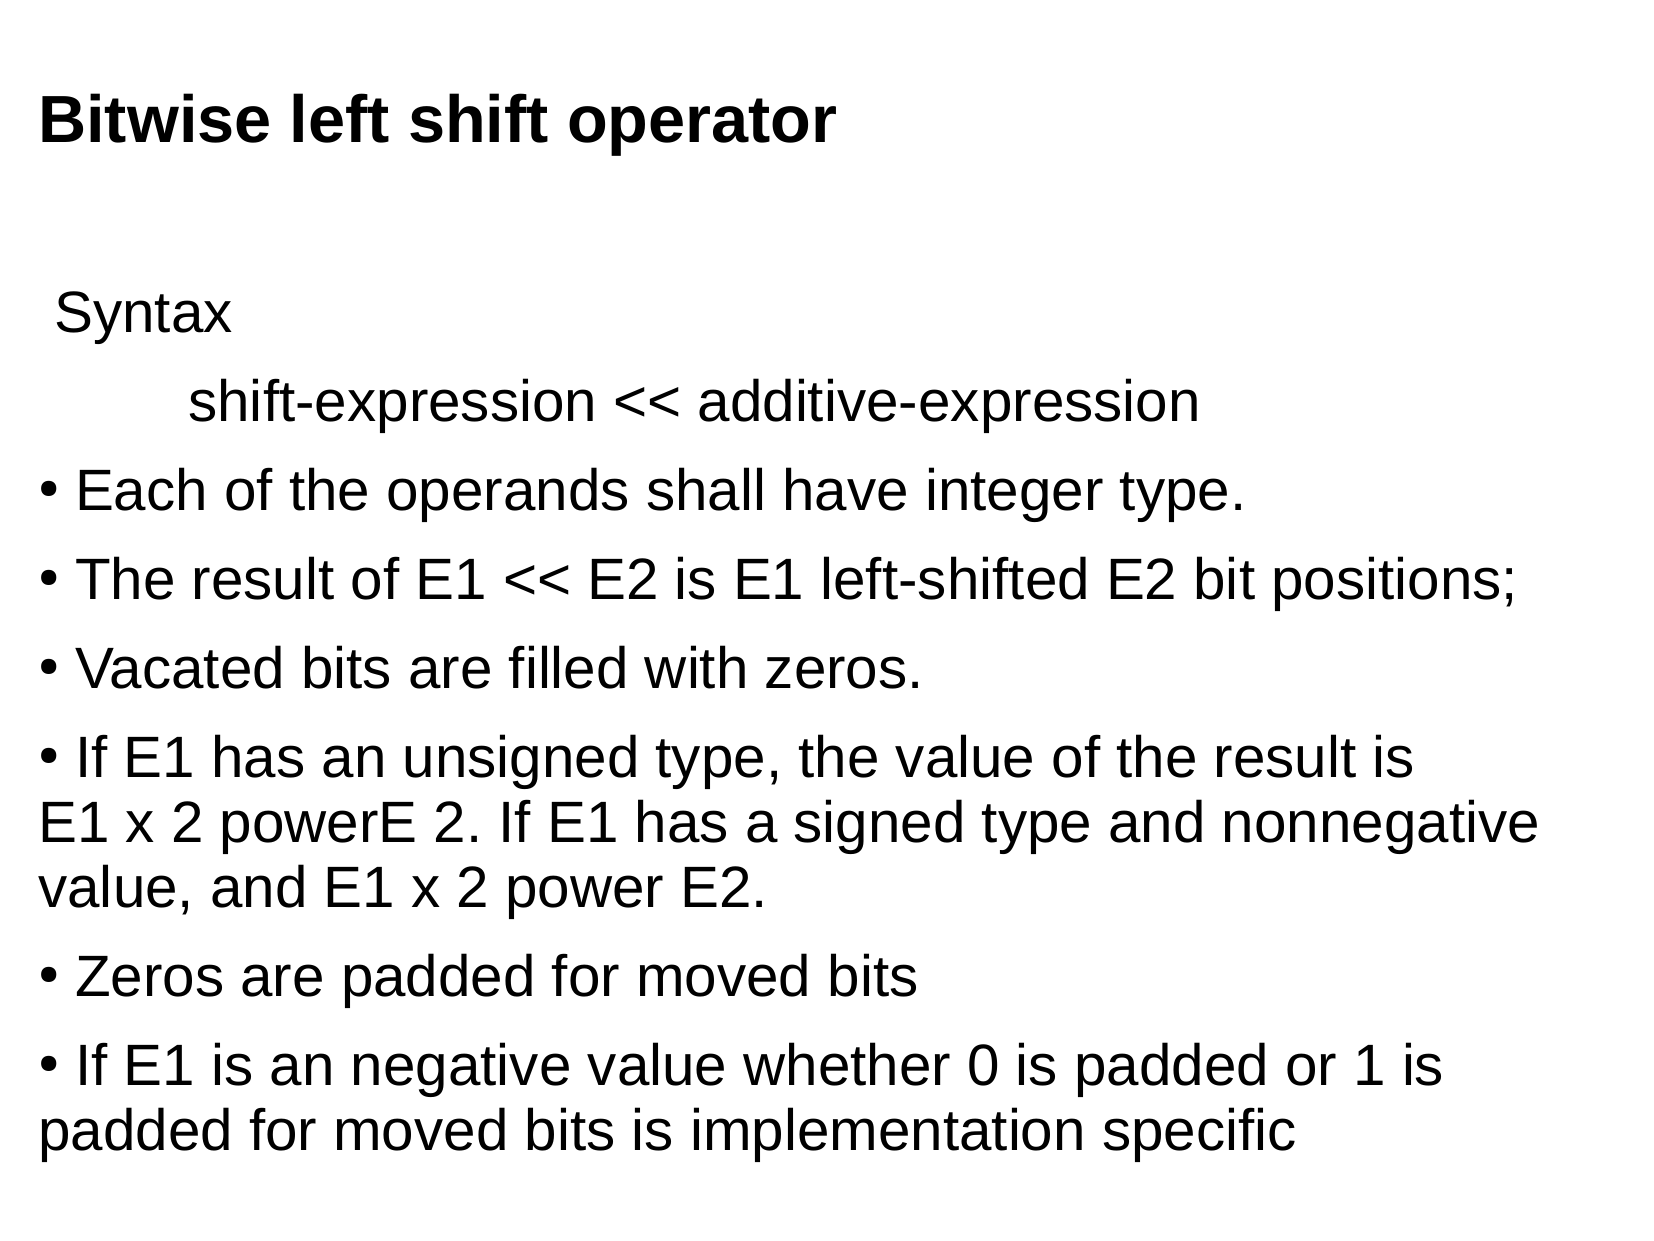

Bitwise left shift operator
 Syntax
		shift-expression << additive-expression
 Each of the operands shall have integer type.
 The result of E1 << E2 is E1 left-shifted E2 bit positions;
 Vacated bits are filled with zeros.
 If E1 has an unsigned type, the value of the result is E1 x 2 powerE 2. If E1 has a signed type and nonnegative value, and E1 x 2 power E2.
 Zeros are padded for moved bits
 If E1 is an negative value whether 0 is padded or 1 is padded for moved bits is implementation specific